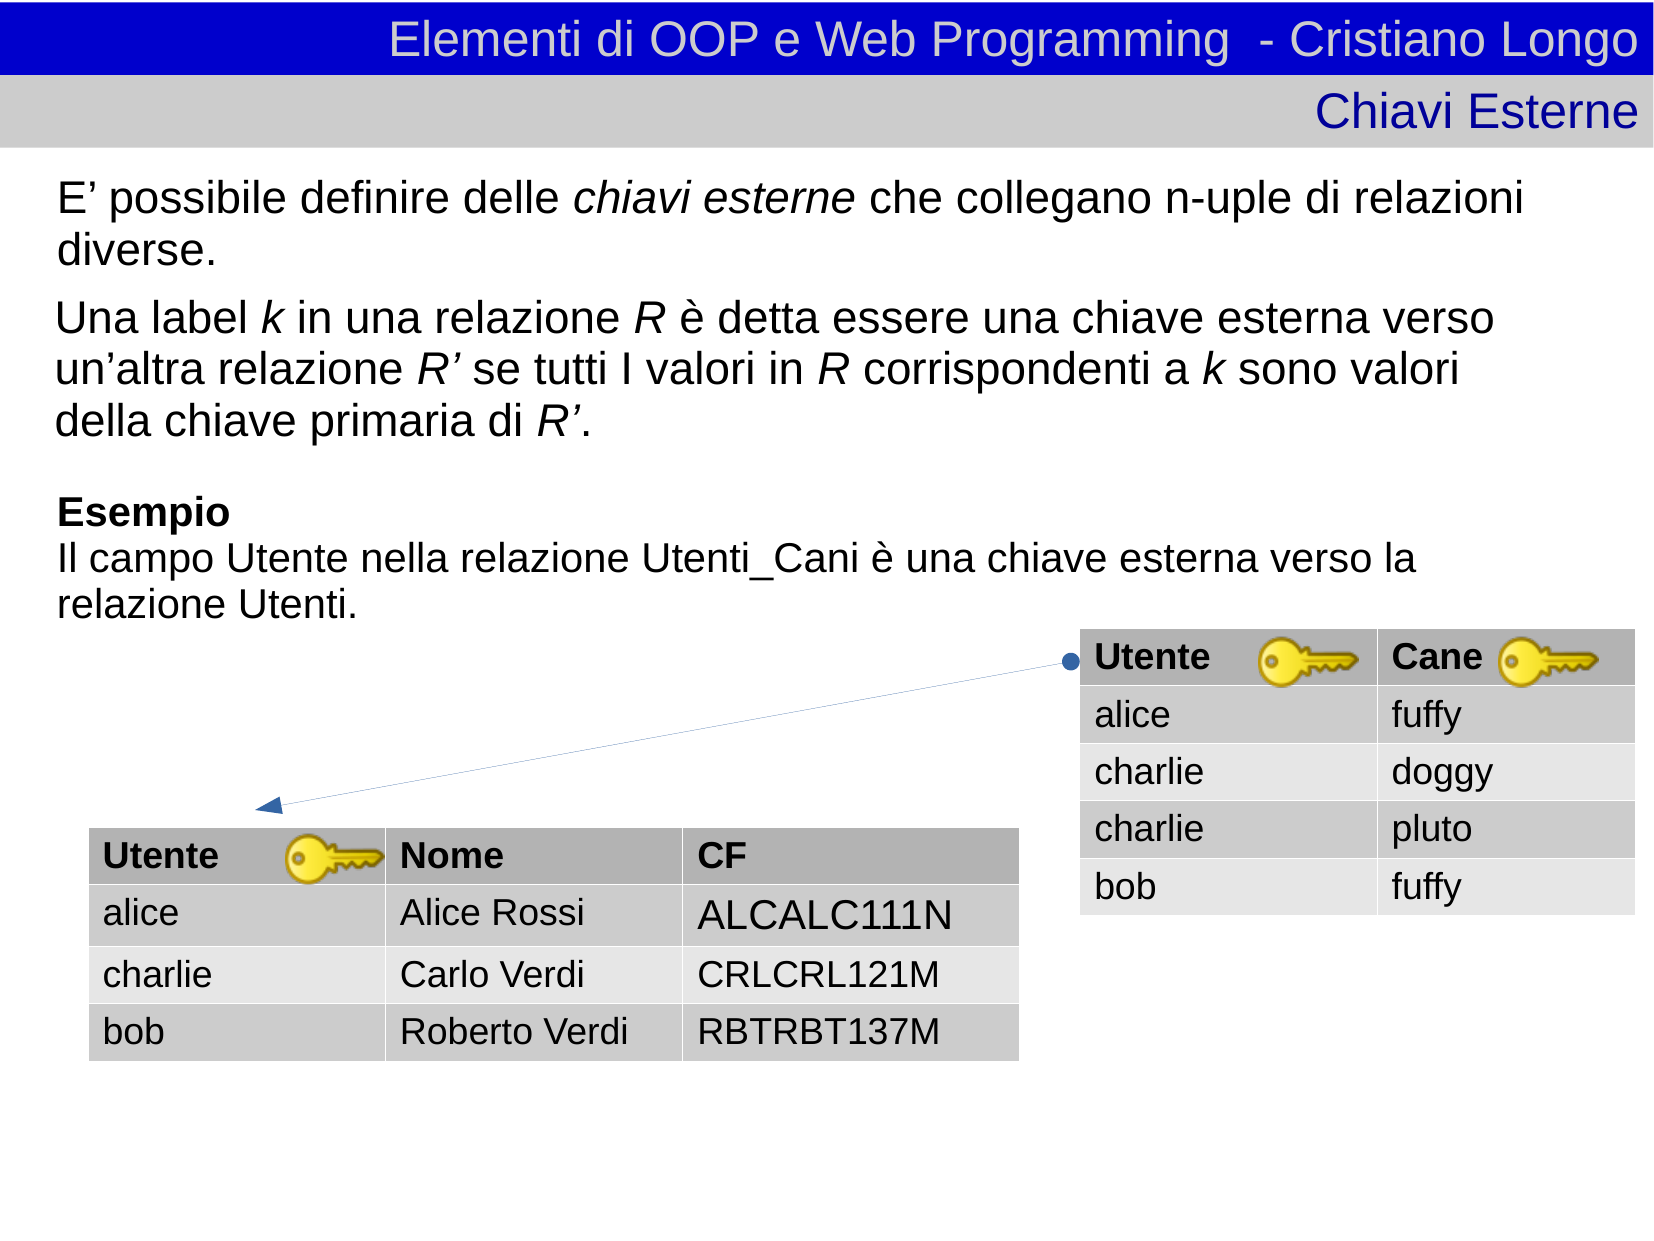

# Elementi di OOP e Web Programming - Cristiano Longo
Chiavi Esterne
E’ possibile definire delle chiavi esterne che collegano n-uple di relazioni diverse.
Una label k in una relazione R è detta essere una chiave esterna verso un’altra relazione R’ se tutti I valori in R corrispondenti a k sono valori della chiave primaria di R’.
Esempio
Il campo Utente nella relazione Utenti_Cani è una chiave esterna verso la relazione Utenti.
| Utente | Cane |
| --- | --- |
| alice | fuffy |
| charlie | doggy |
| charlie | pluto |
| bob | fuffy |
| Utente | Nome | CF |
| --- | --- | --- |
| alice | Alice Rossi | ALCALC111N |
| charlie | Carlo Verdi | CRLCRL121M |
| bob | Roberto Verdi | RBTRBT137M |